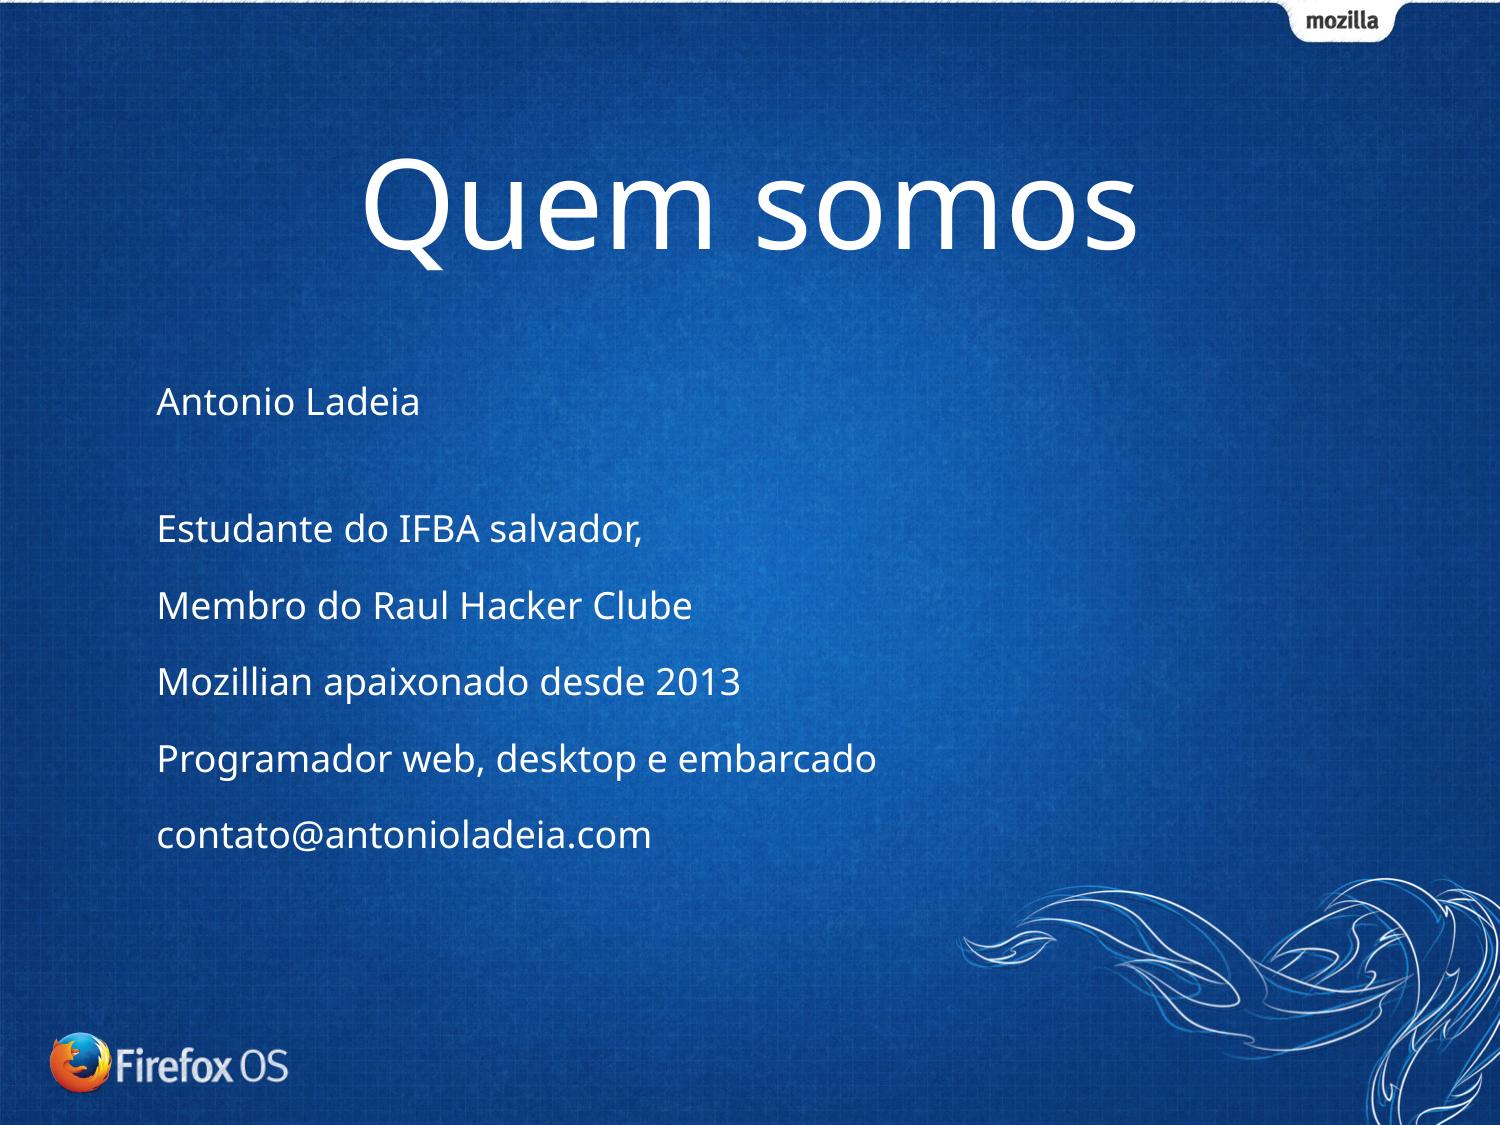

#
Quem somos
Antonio Ladeia
Estudante do IFBA salvador,
Membro do Raul Hacker Clube
Mozillian apaixonado desde 2013
Programador web, desktop e embarcado
contato@antonioladeia.com